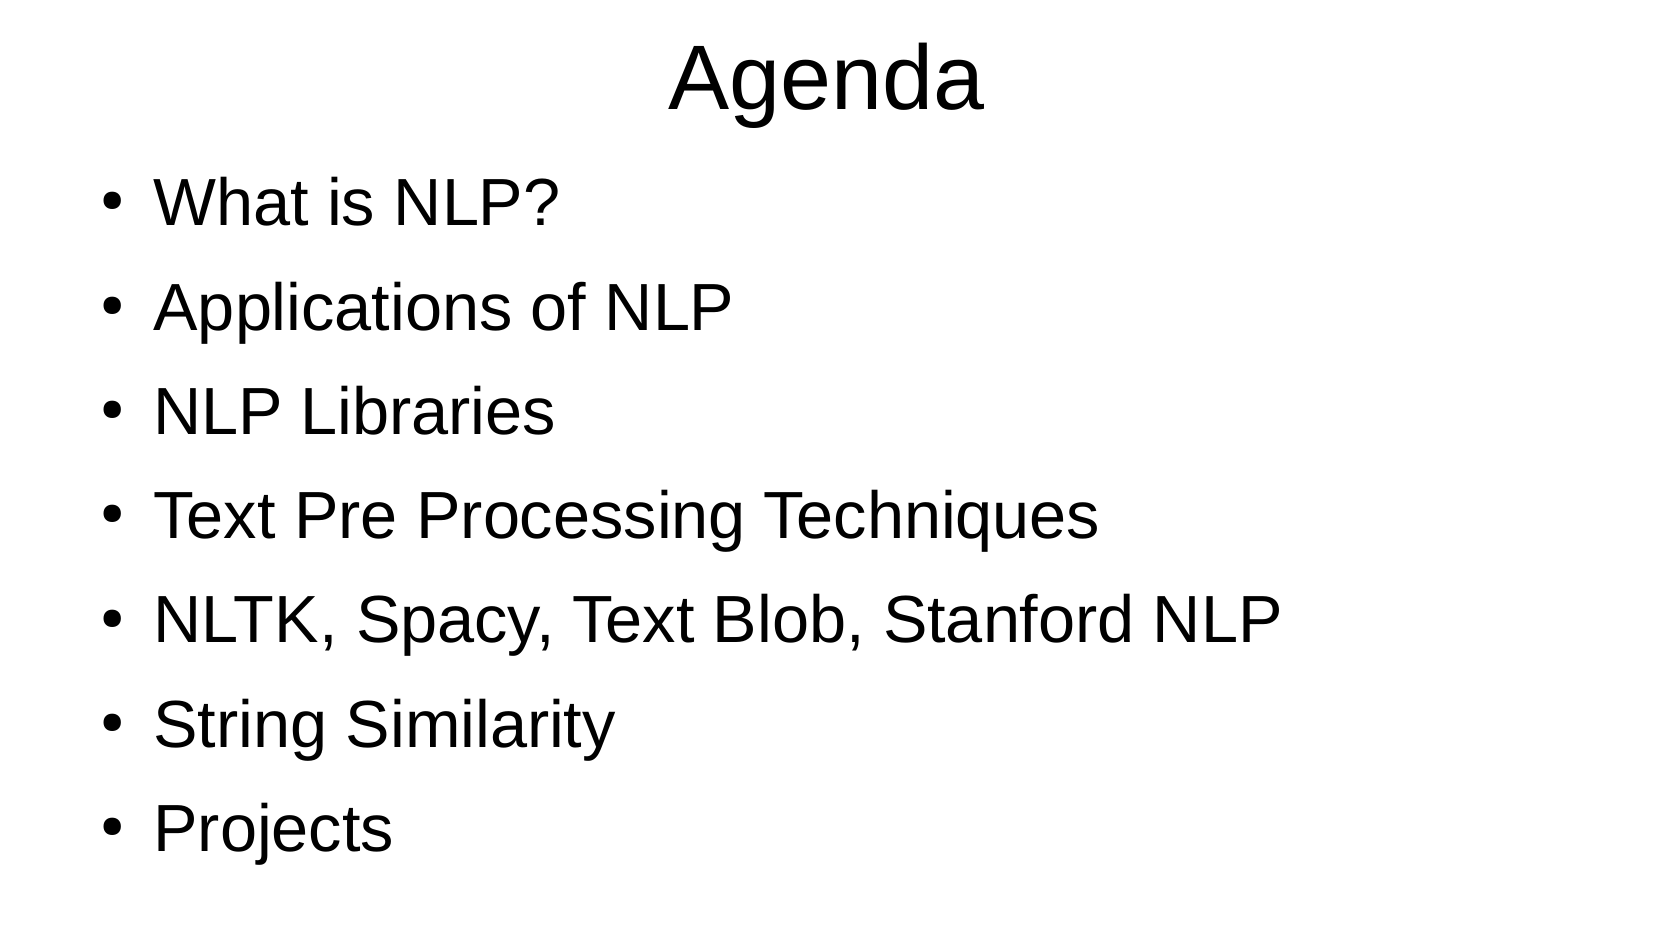

# Agenda
What is NLP?
Applications of NLP
NLP Libraries
Text Pre Processing Techniques
NLTK, Spacy, Text Blob, Stanford NLP
String Similarity
Projects